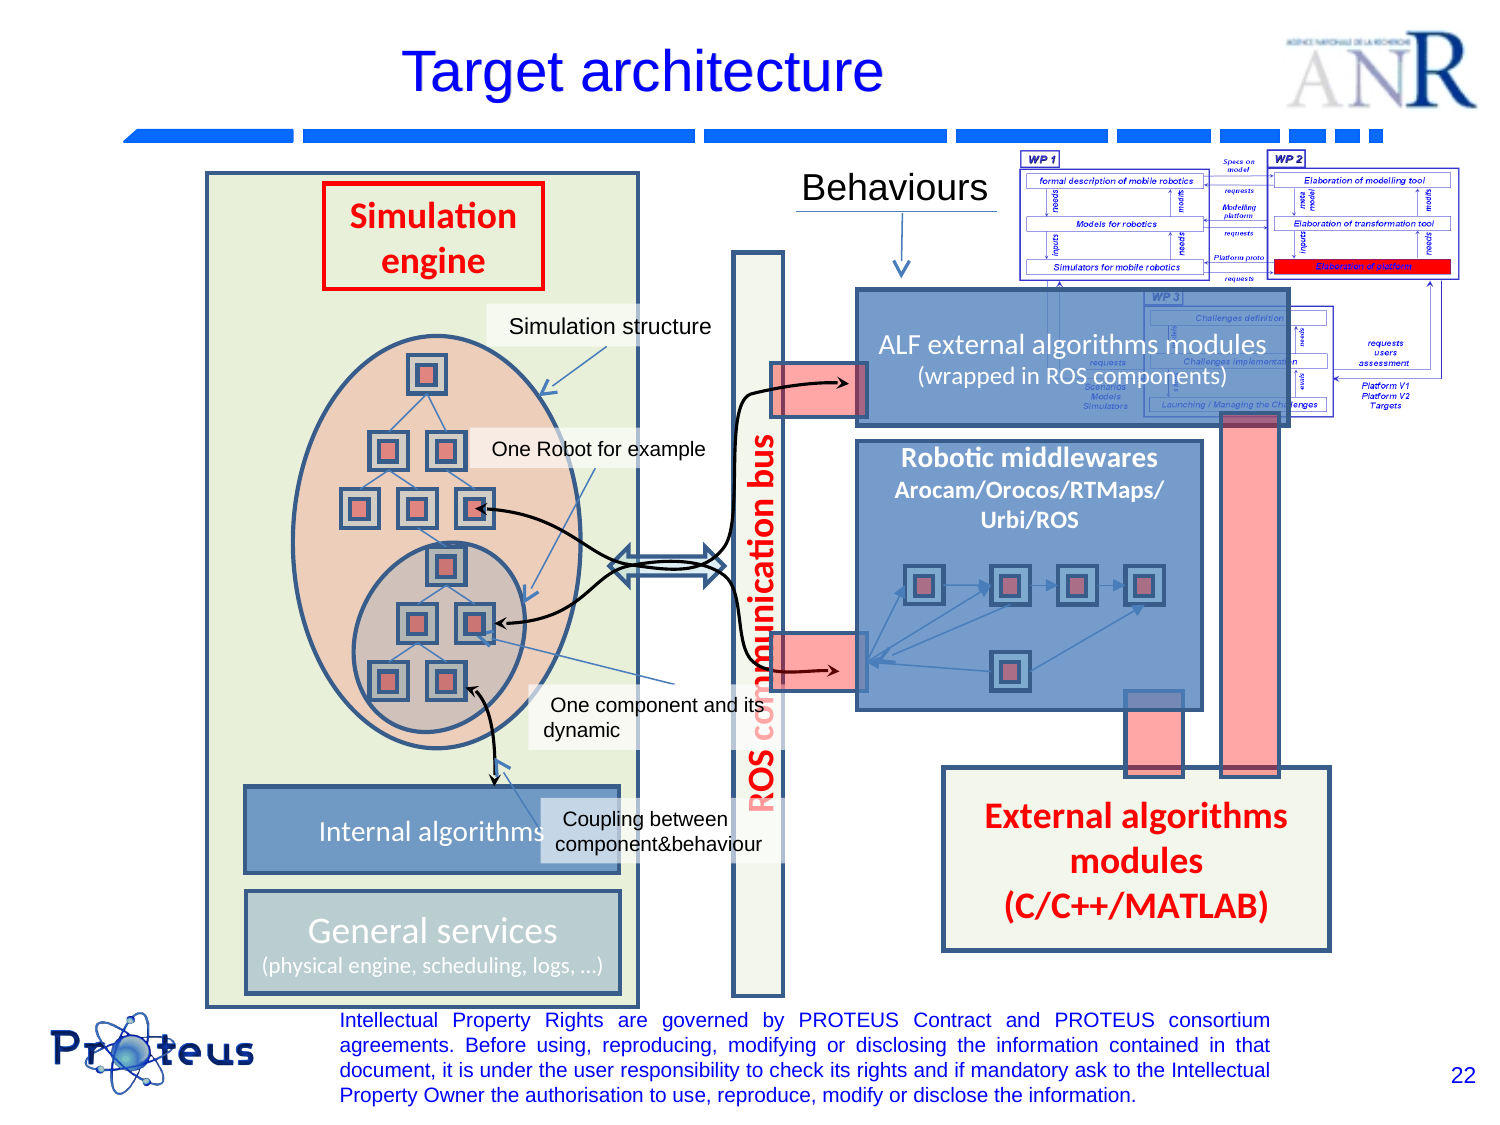

# Target architecture
Behaviours
Simulation engine
ALF external algorithms modules
(wrapped in ROS components)
Simulation structure
One Robot for example
Robotic middlewares
Arocam/Orocos/RTMaps/Urbi/ROS
ROS communication bus
One component and its dynamic
External algorithms modules (C/C++/MATLAB)
Internal algorithms
Coupling between component&behaviour
General services
(physical engine, scheduling, logs, …)
22